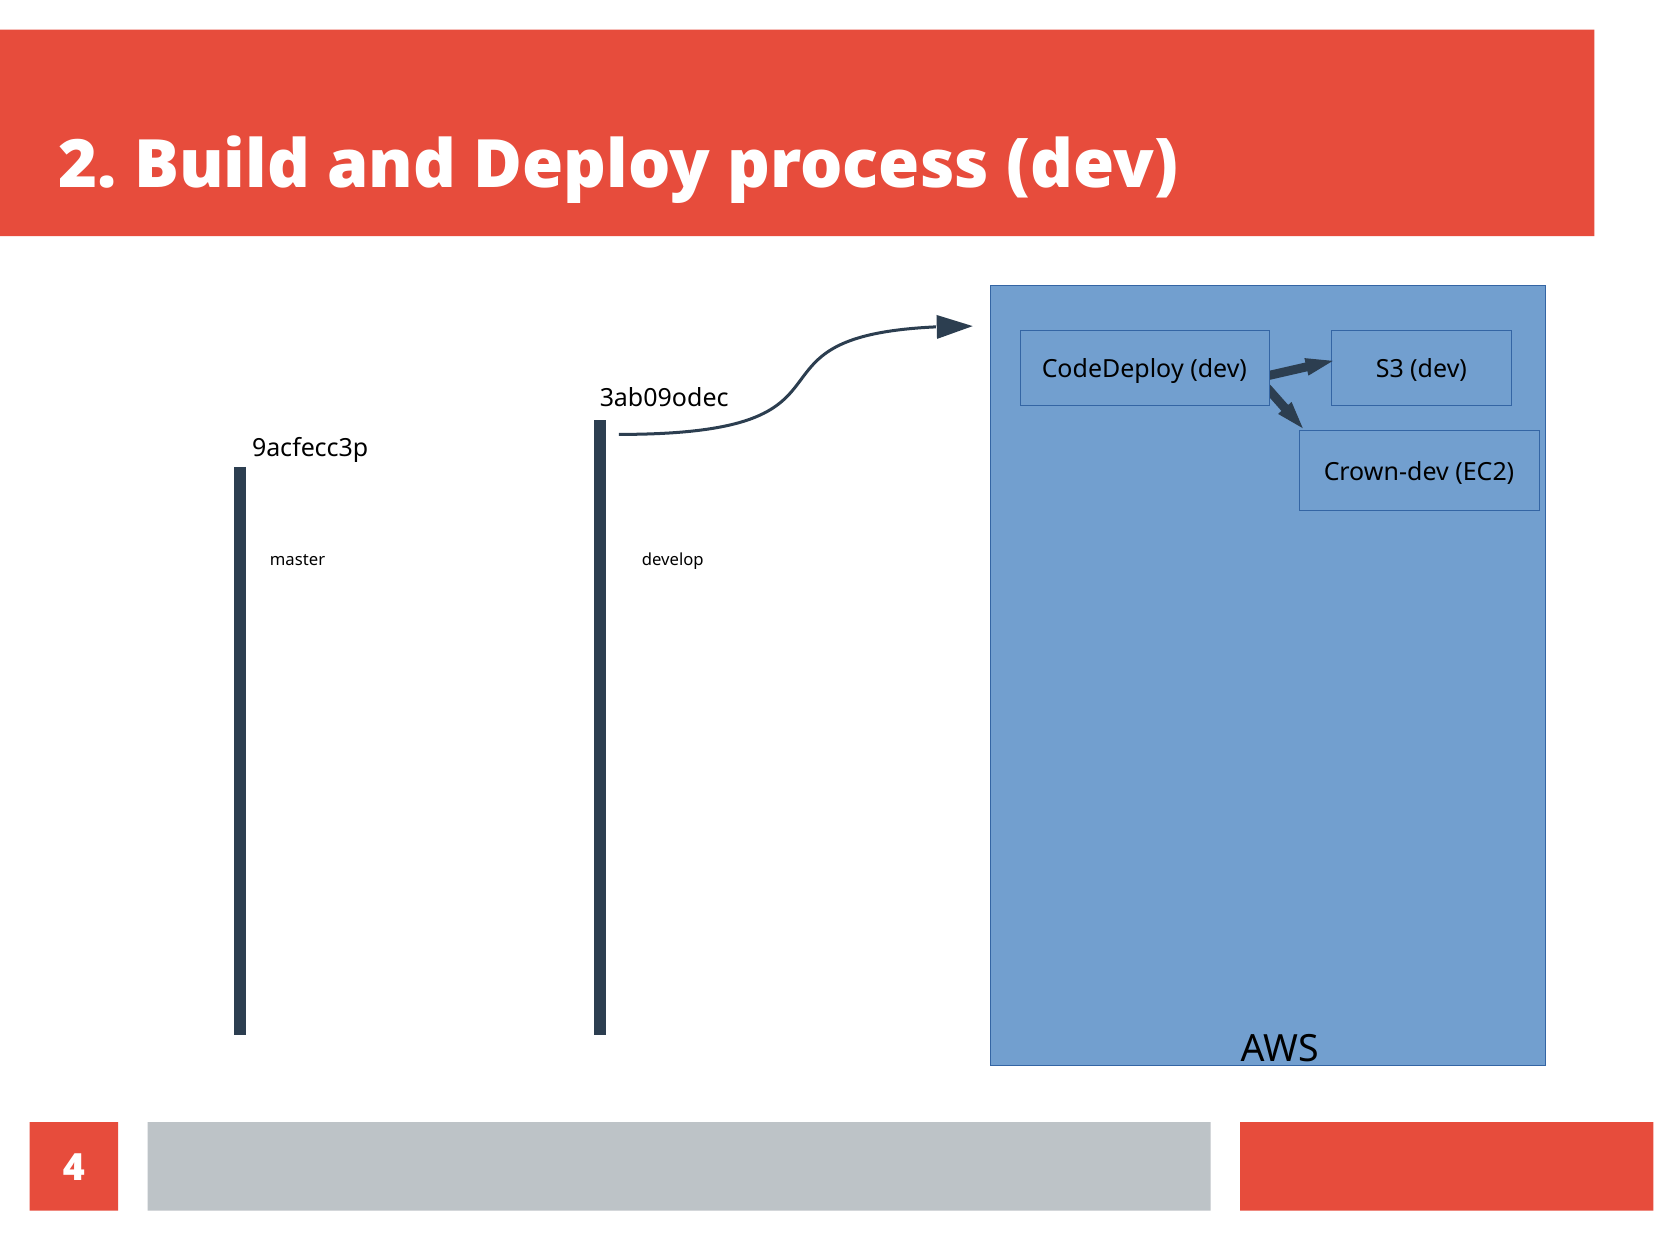

# 2. Build and Deploy process (dev)
CodeDeploy (dev)
S3 (dev)
3ab09odec
9acfecc3p
Crown-dev (EC2)
master
develop
AWS
4